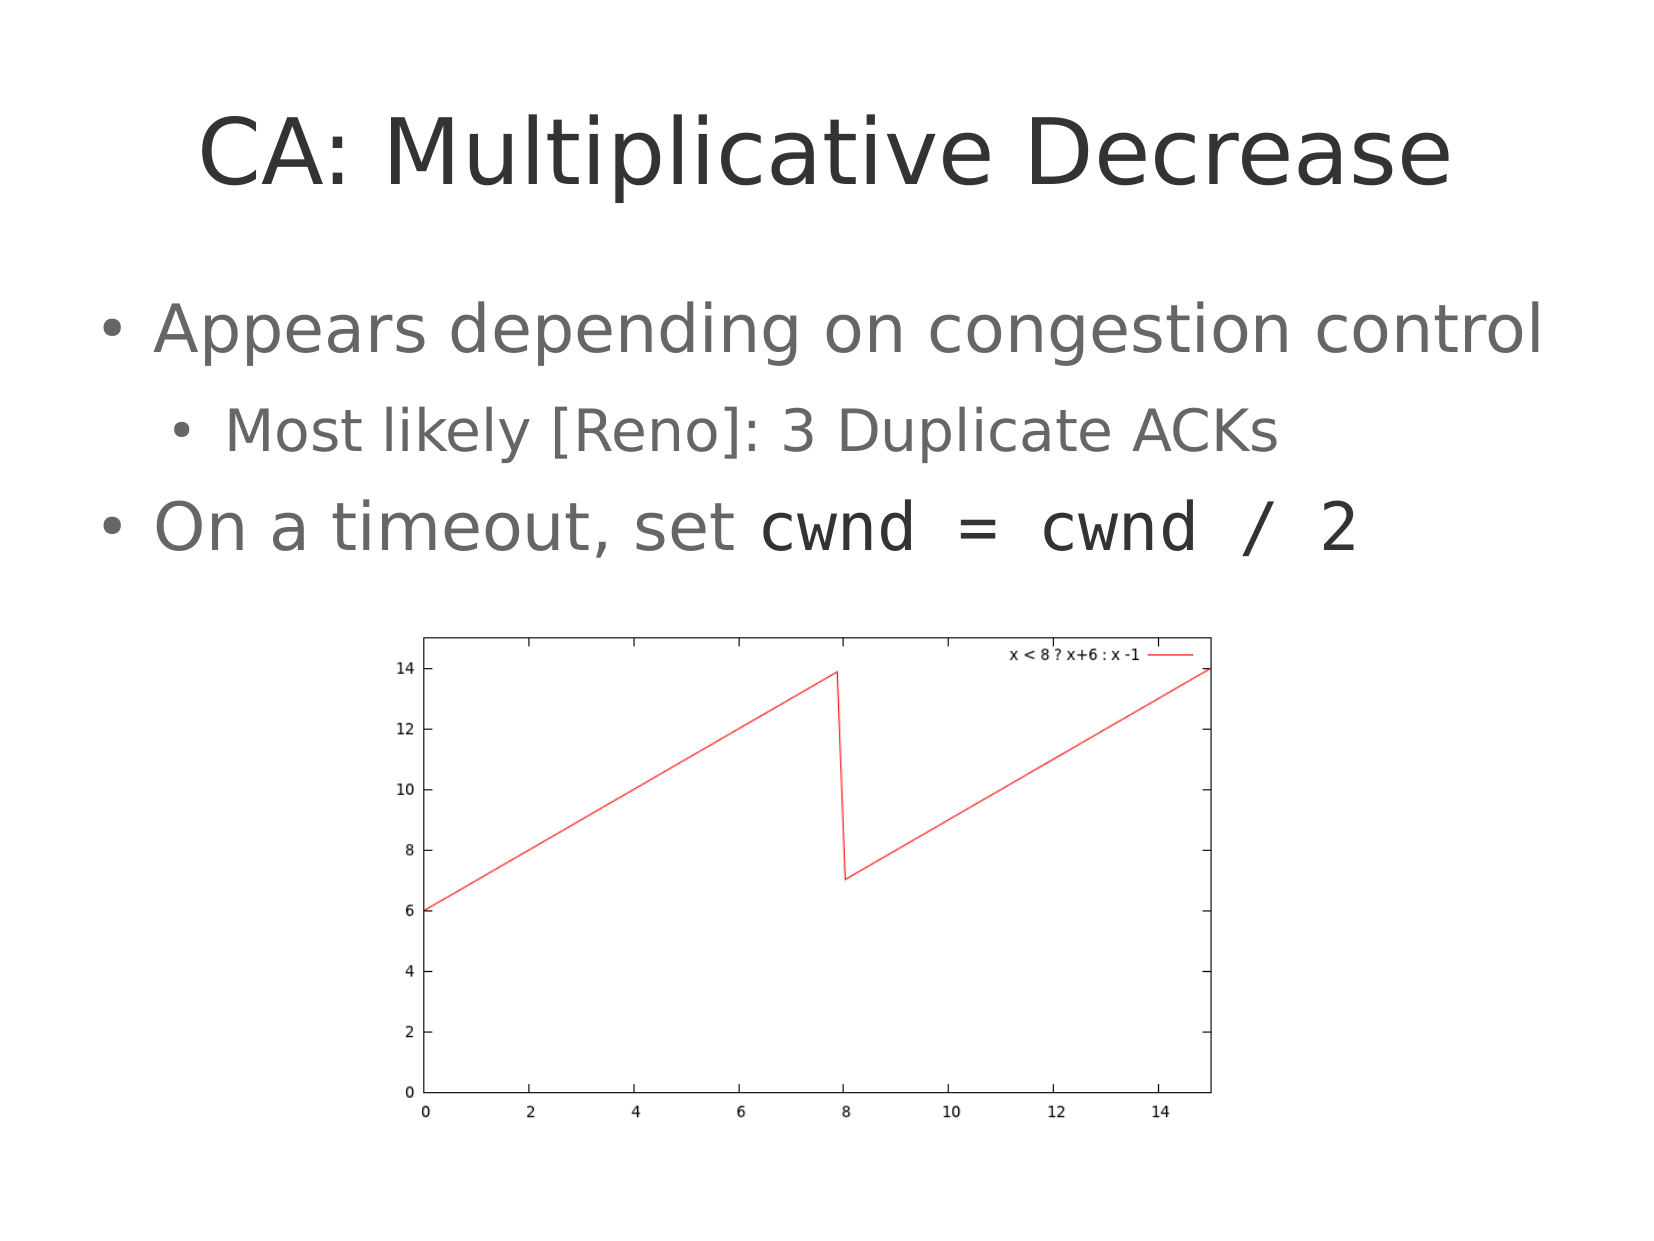

# CA: Multiplicative Decrease
Appears depending on congestion control
Most likely [Reno]: 3 Duplicate ACKs
On a timeout, set cwnd = cwnd / 2